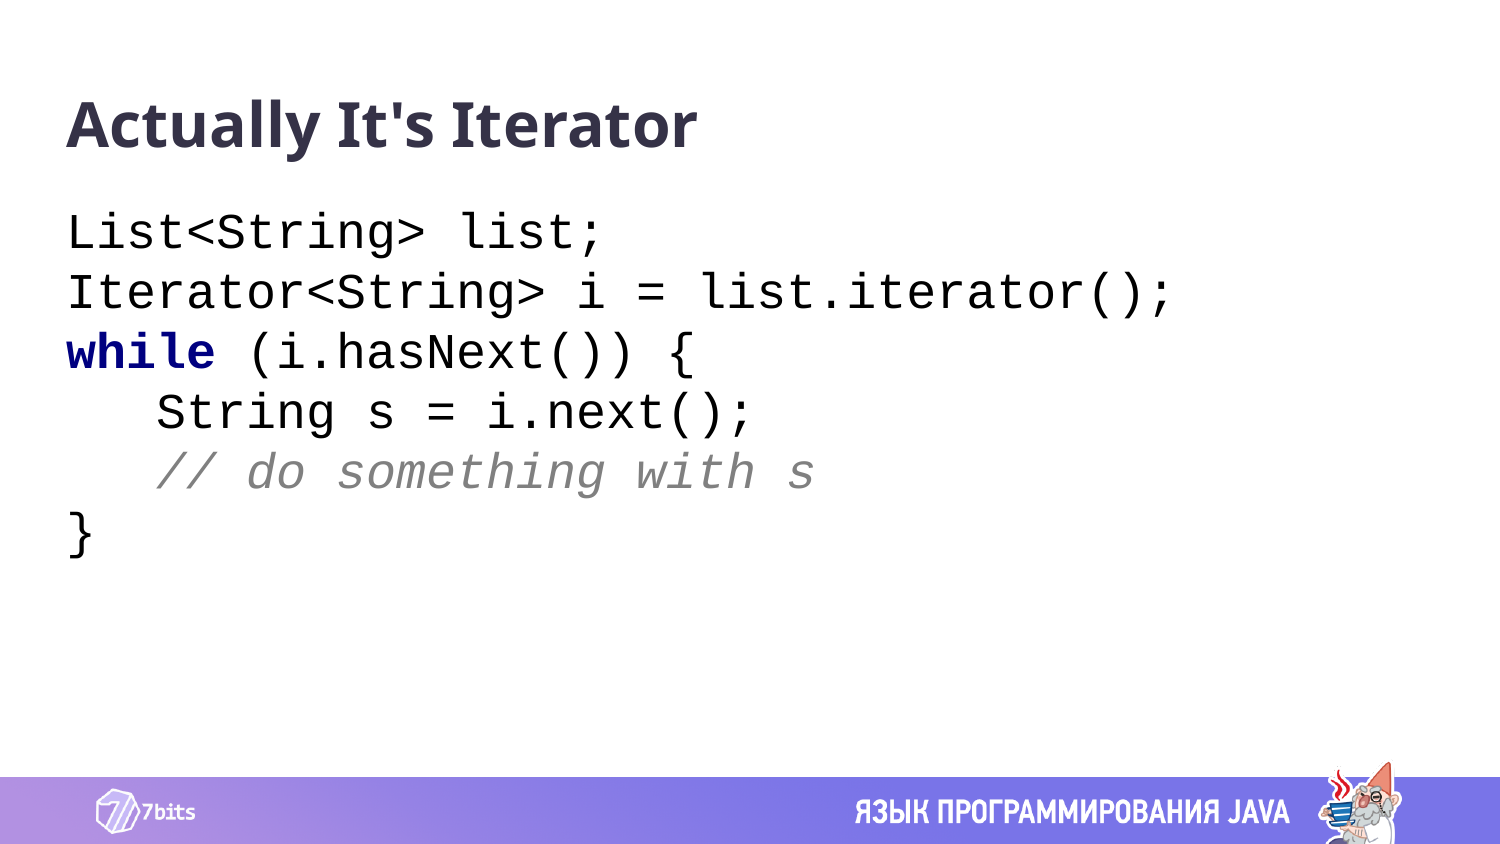

# Actually It's Iterator
List<String> list;
Iterator<String> i = list.iterator();
while (i.hasNext()) {
 String s = i.next();
 // do something with s
}